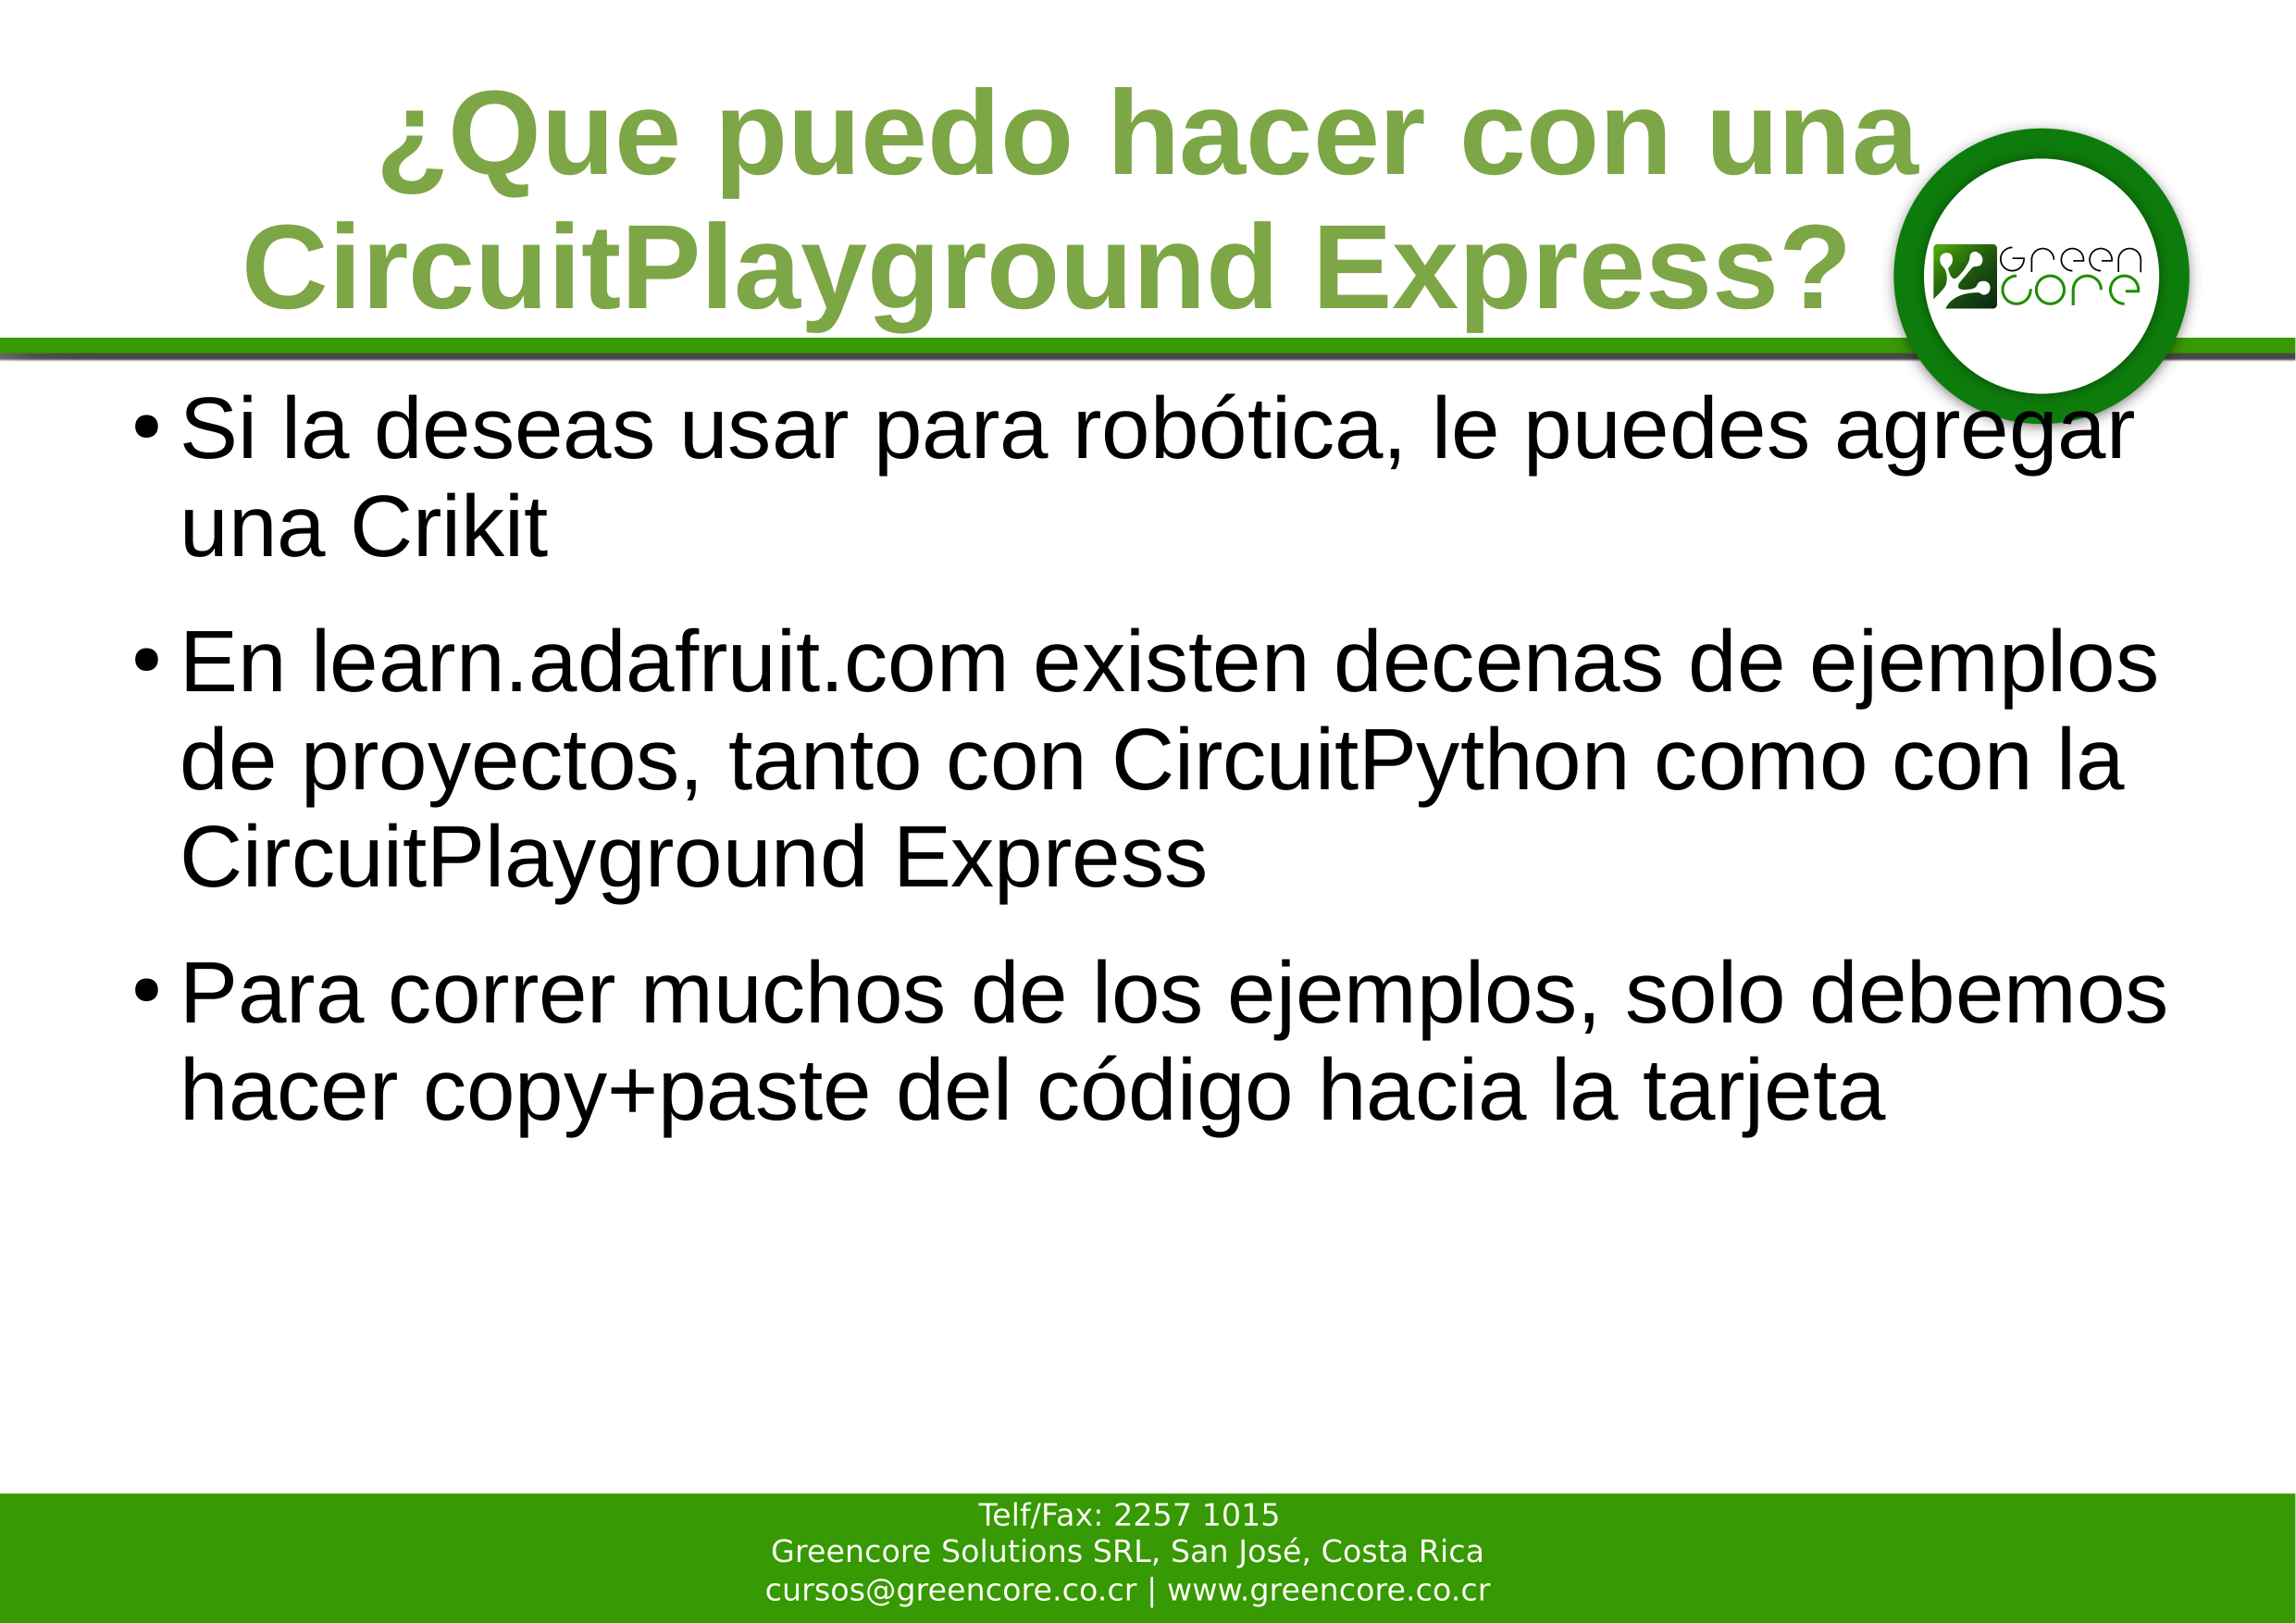

# ¿Que puedo hacer con una CircuitPlayground Express?
Si la deseas usar para robótica, le puedes agregar una Crikit
En learn.adafruit.com existen decenas de ejemplos de proyectos, tanto con CircuitPython como con la CircuitPlayground Express
Para correr muchos de los ejemplos, solo debemos hacer copy+paste del código hacia la tarjeta